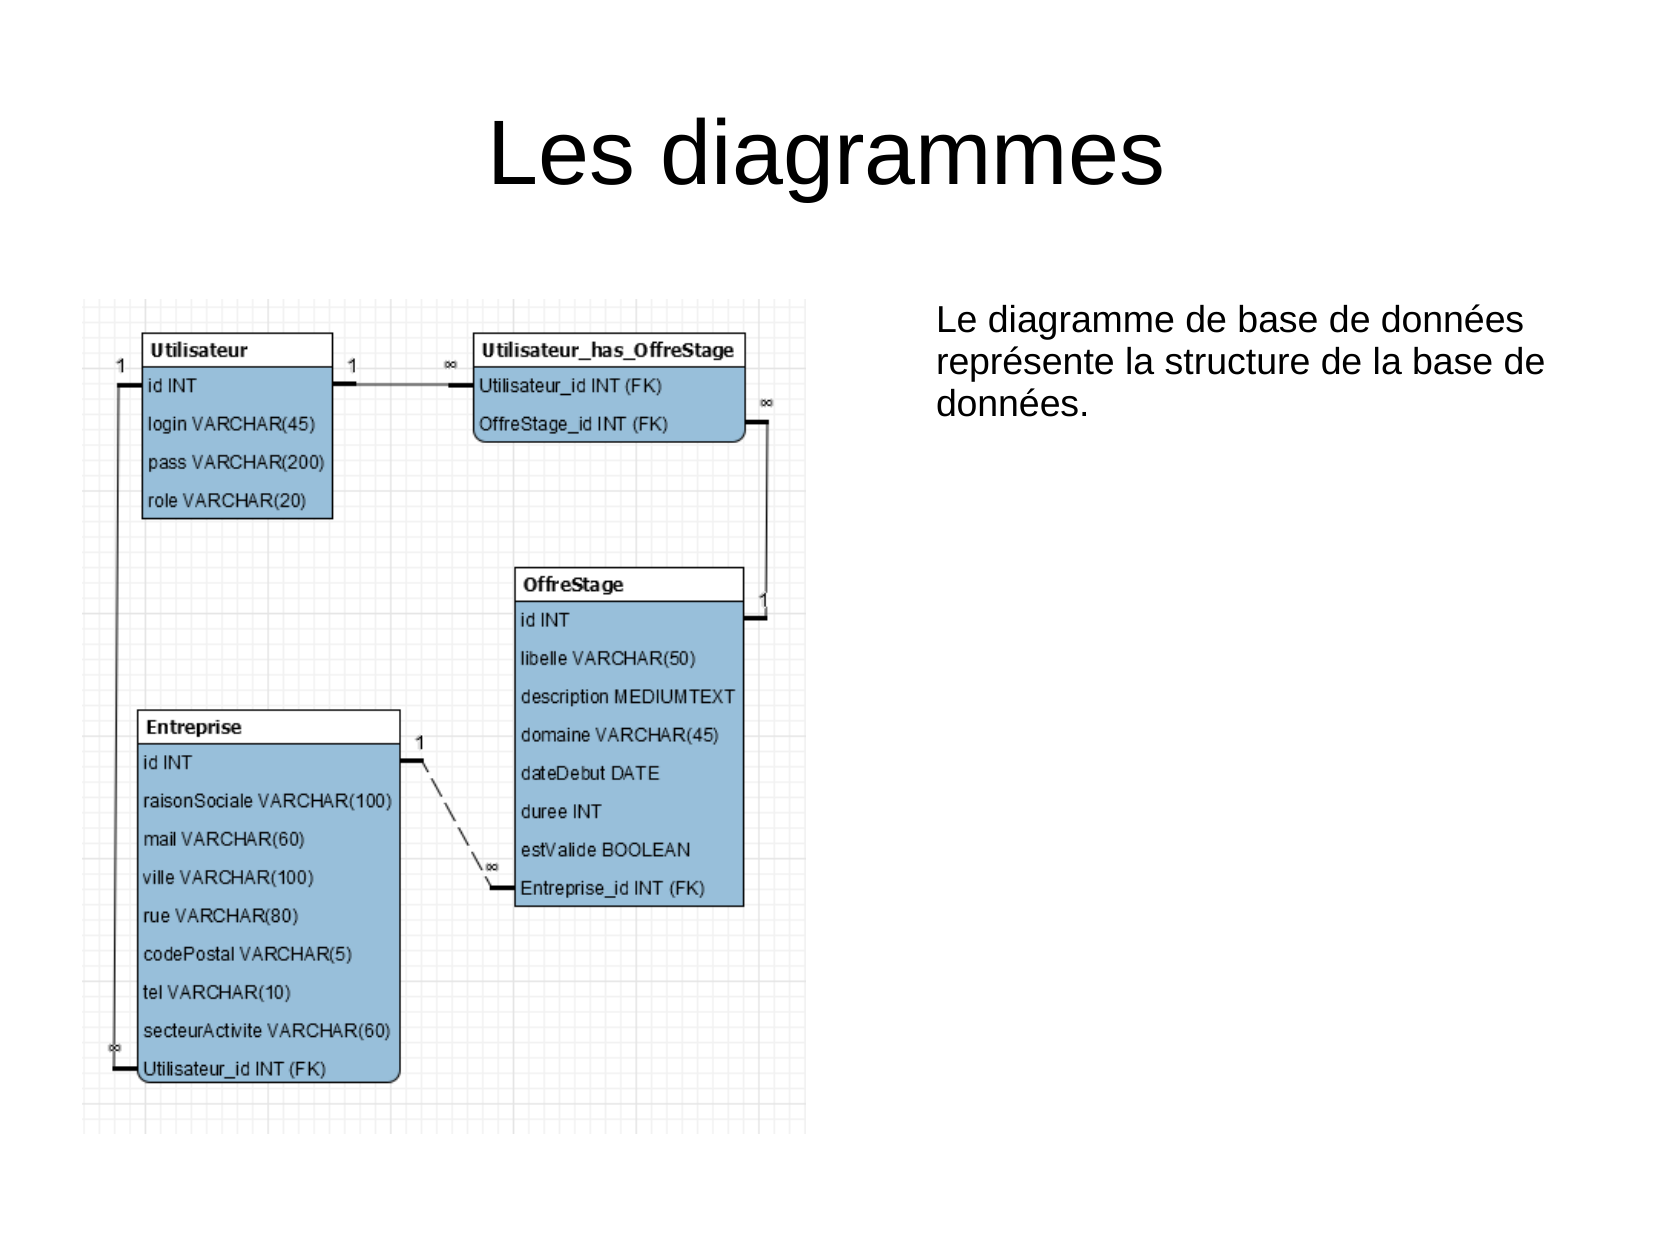

# Les diagrammes
Le diagramme de base de données représente la structure de la base de données.